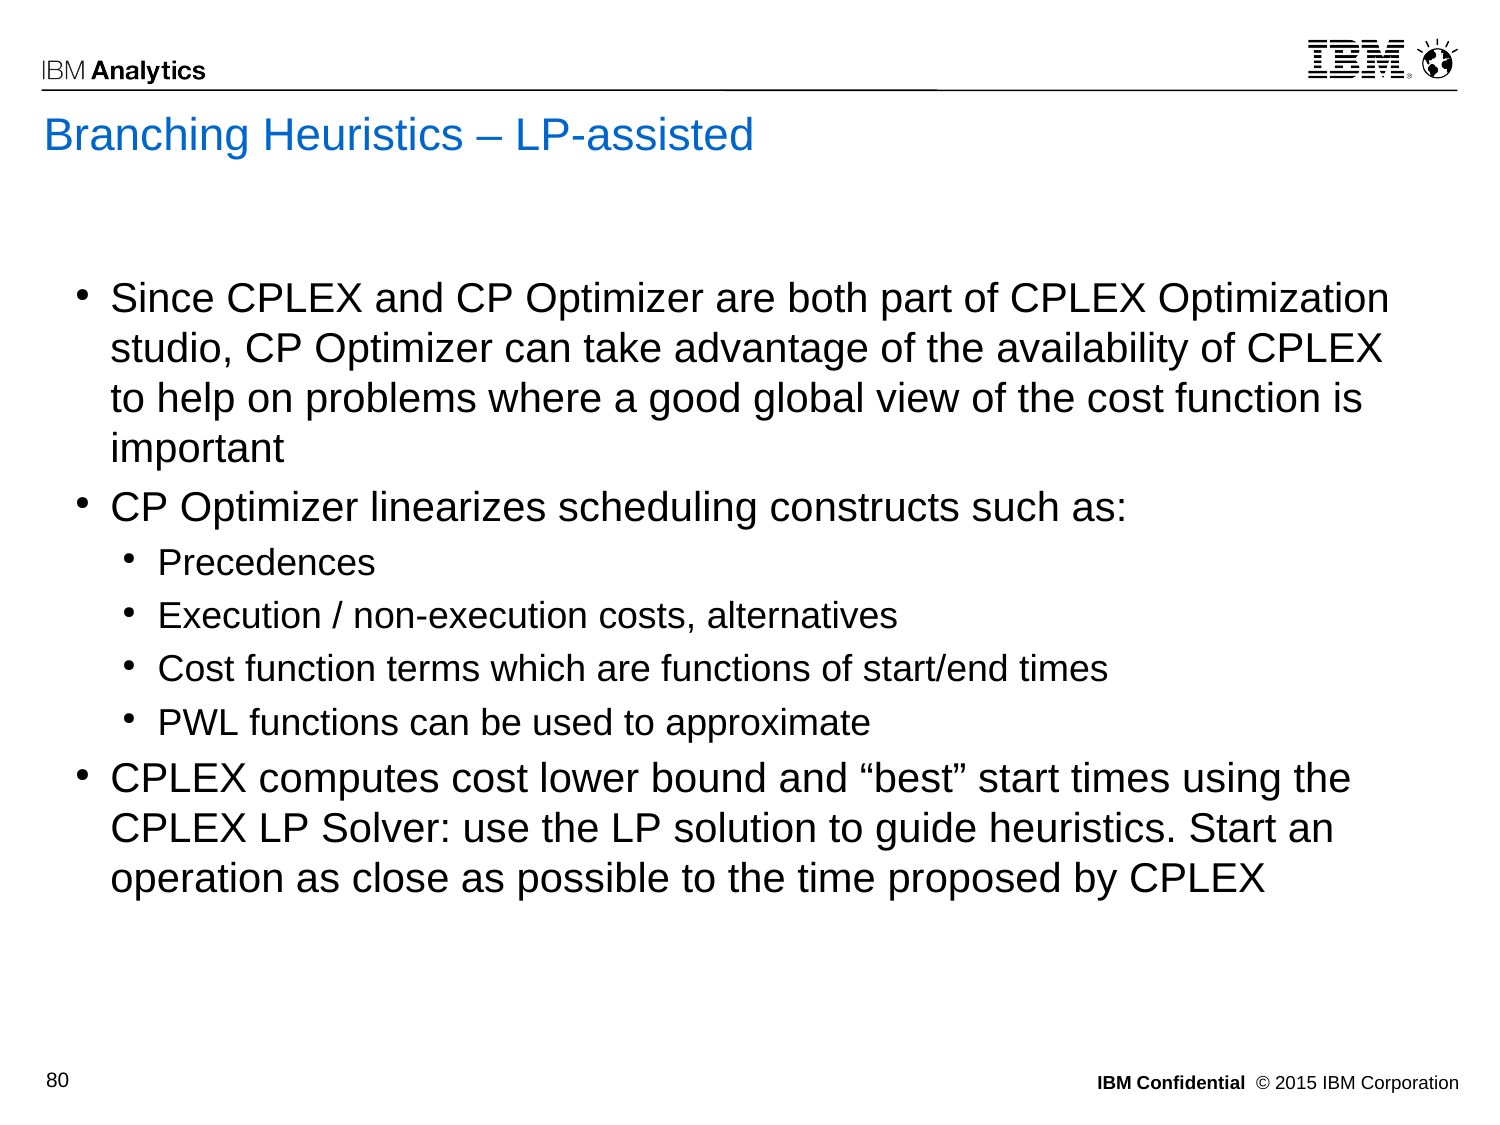

# Branching Heuristics – LP-assisted
Since CPLEX and CP Optimizer are both part of CPLEX Optimization studio, CP Optimizer can take advantage of the availability of CPLEX to help on problems where a good global view of the cost function is important
CP Optimizer linearizes scheduling constructs such as:
Precedences
Execution / non-execution costs, alternatives
Cost function terms which are functions of start/end times
PWL functions can be used to approximate
CPLEX computes cost lower bound and “best” start times using the CPLEX LP Solver: use the LP solution to guide heuristics. Start an operation as close as possible to the time proposed by CPLEX